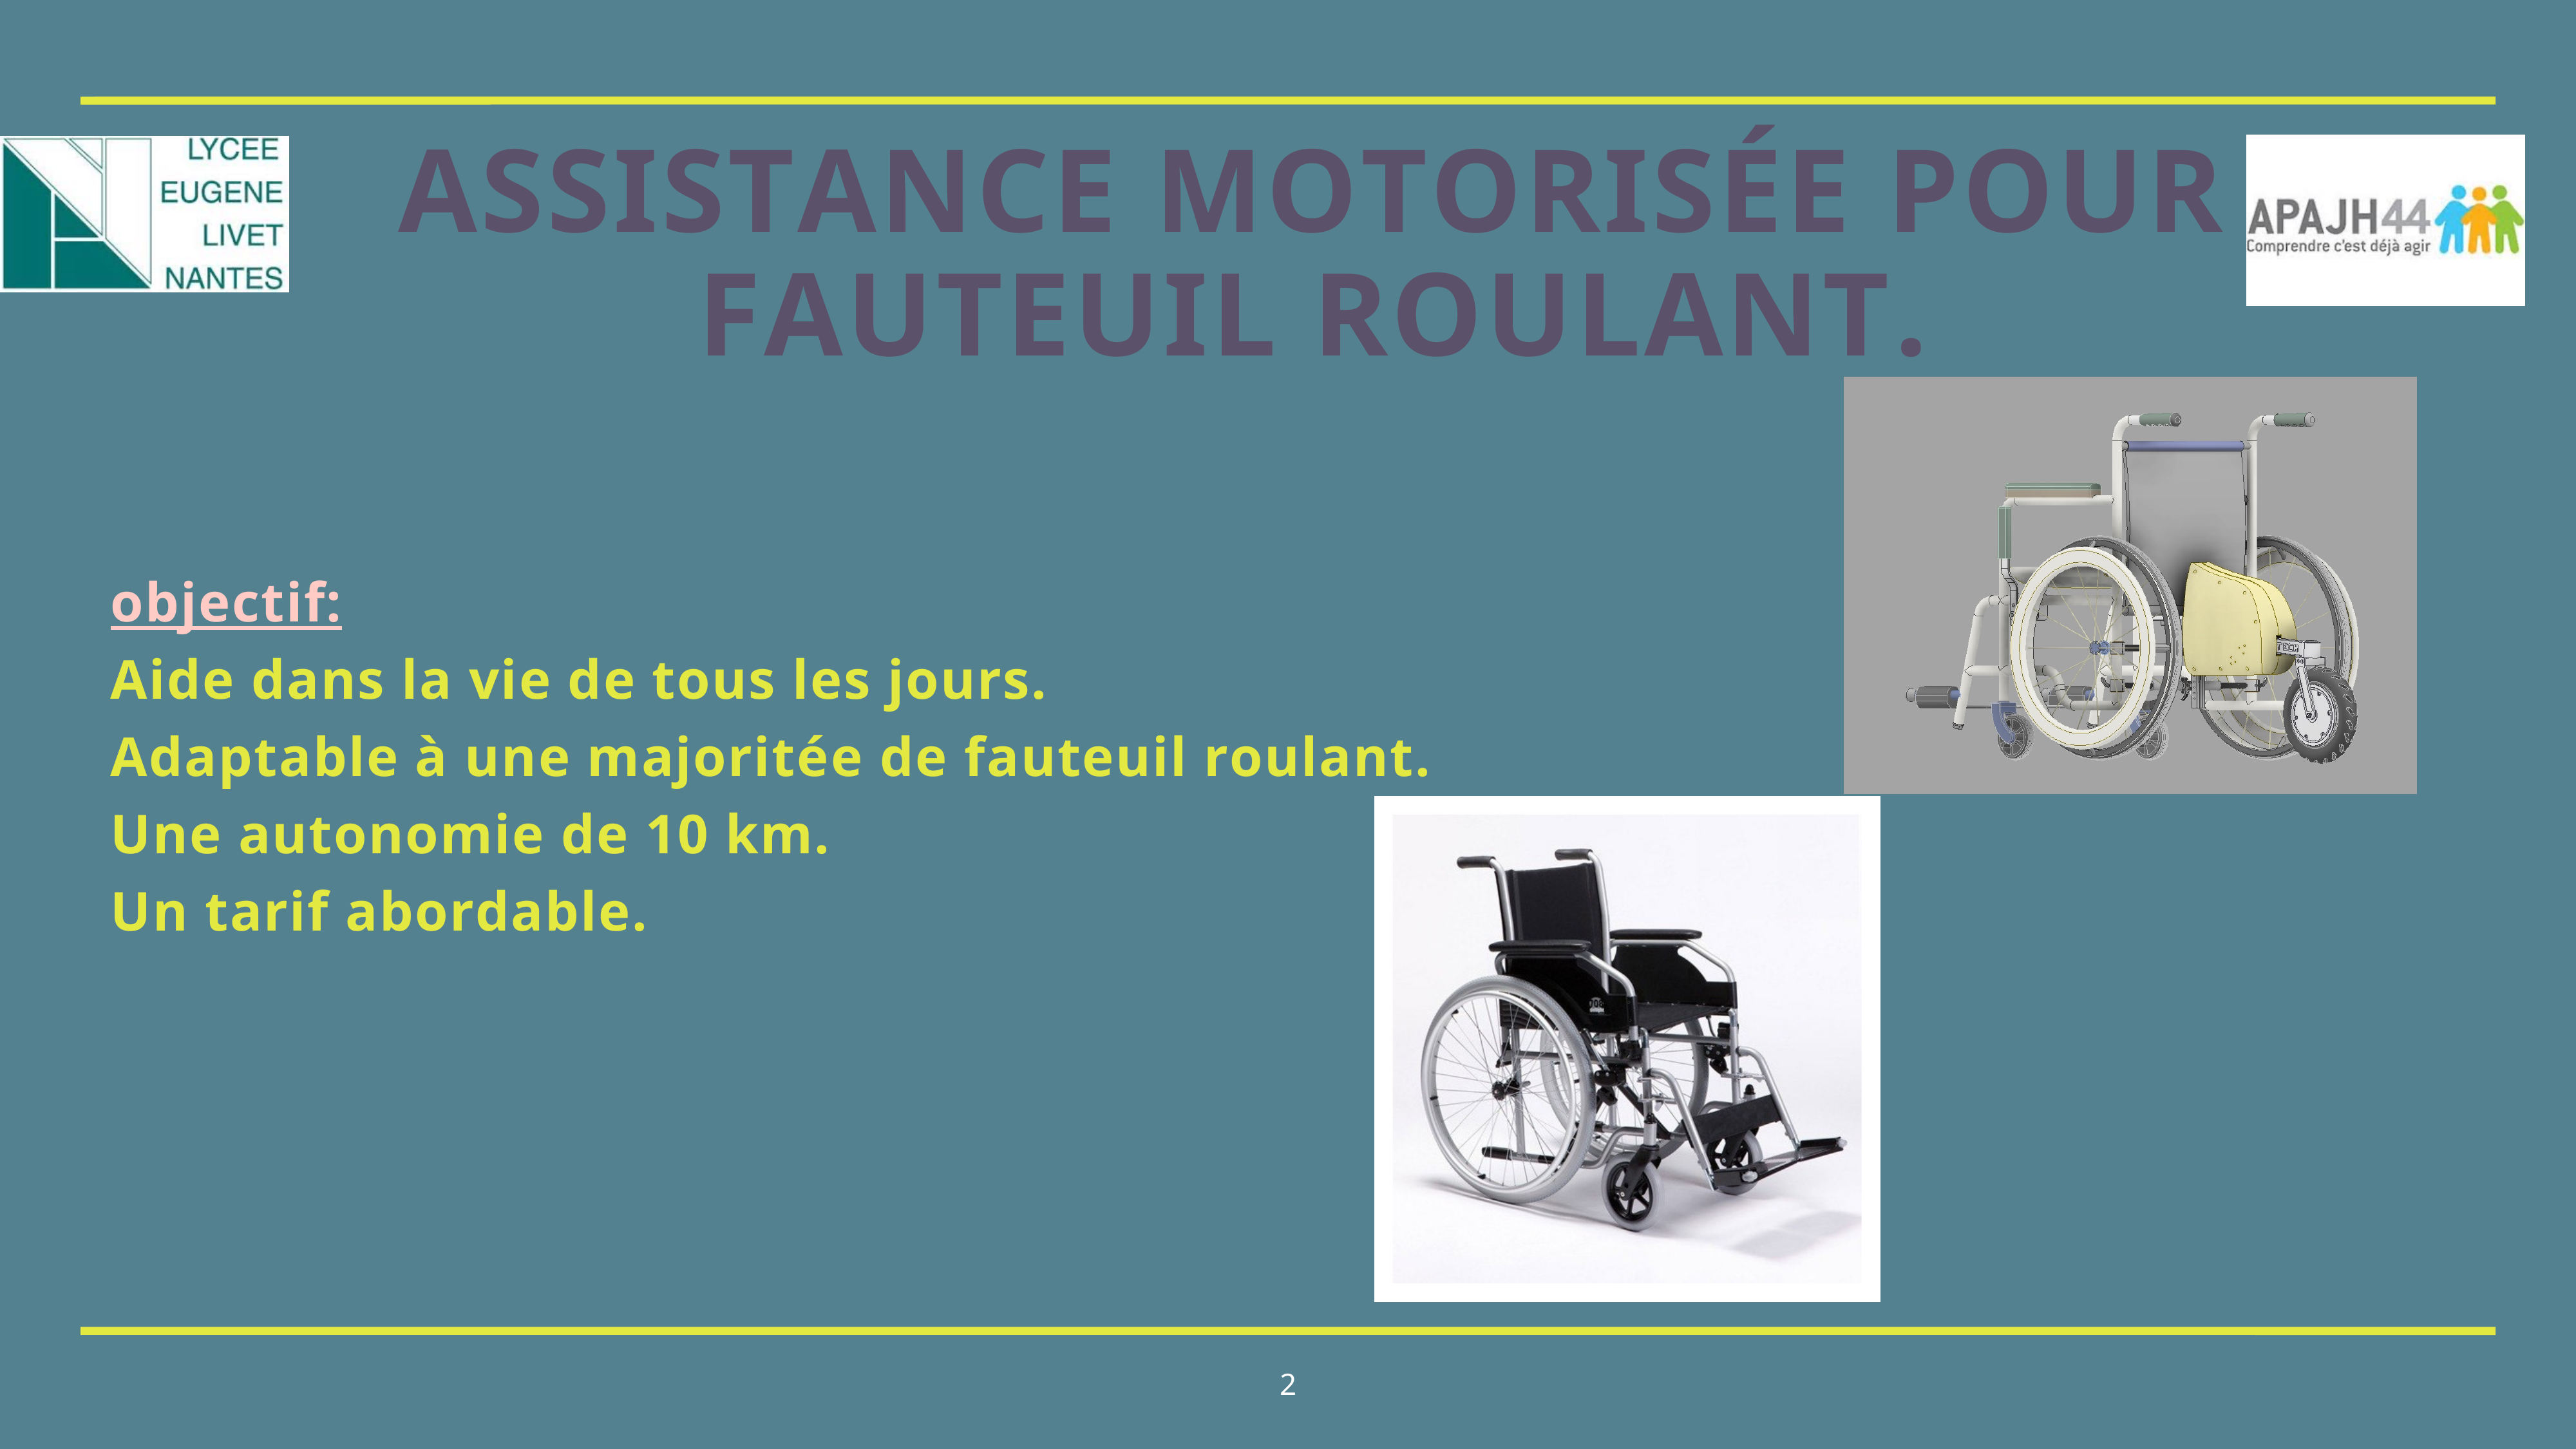

# Assistance motorisée pour fauteuil roulant.
objectif:
Aide dans la vie de tous les jours.
Adaptable à une majoritée de fauteuil roulant.
Une autonomie de 10 km.
Un tarif abordable.